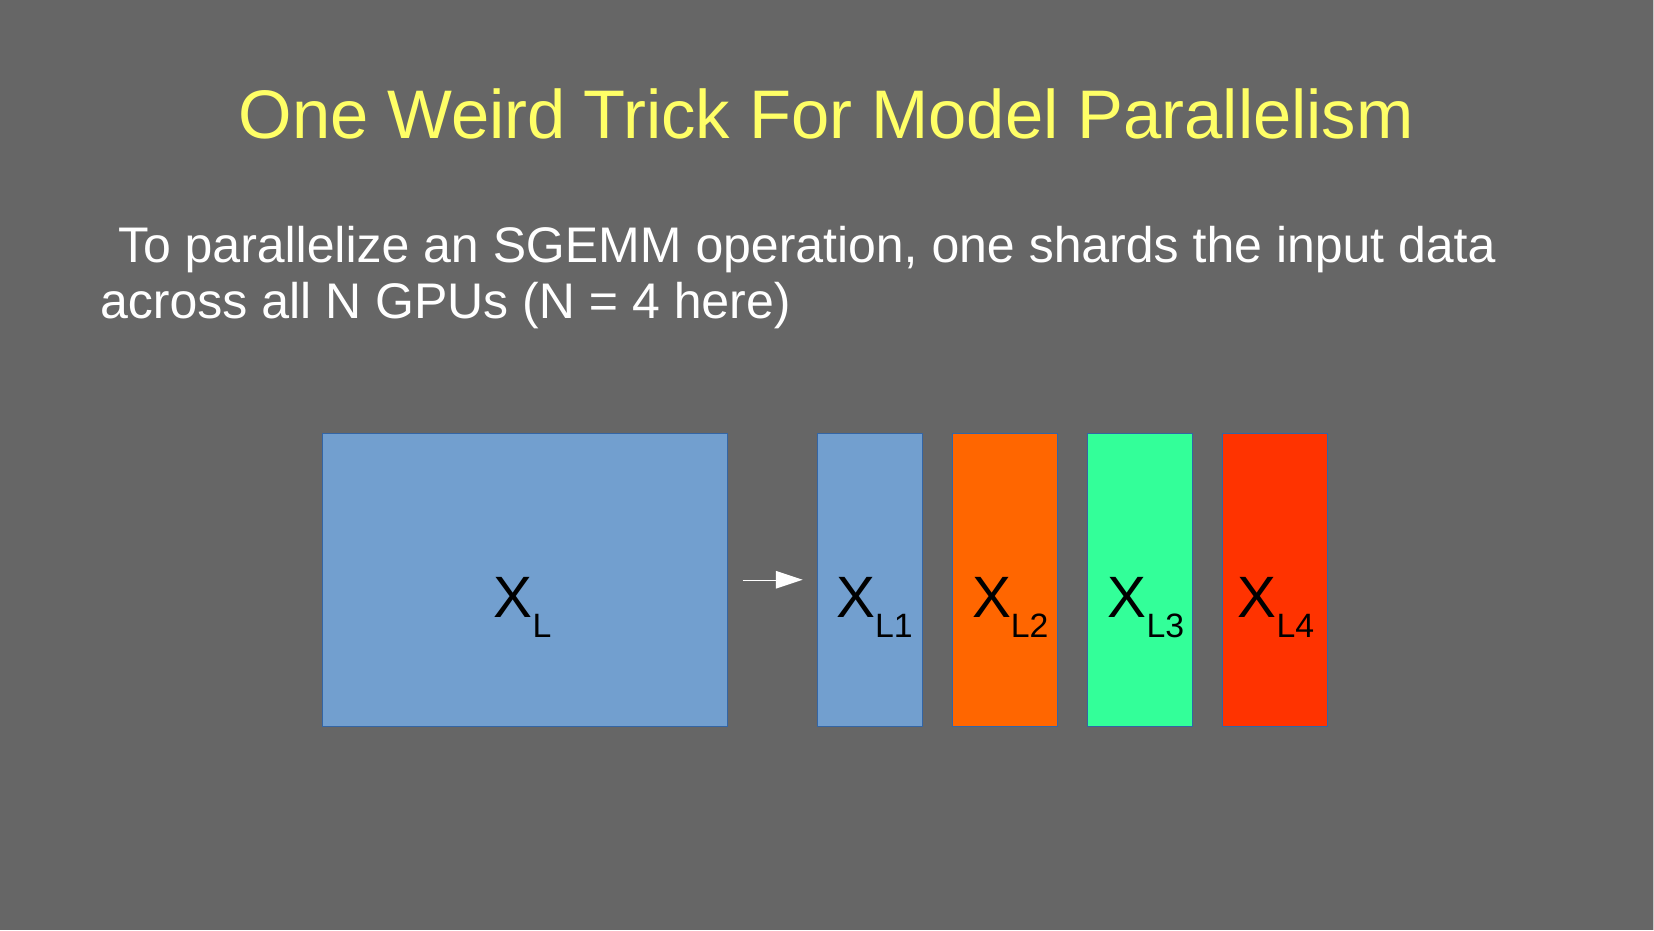

# One Weird Trick For Model Parallelism
To parallelize an SGEMM operation, one shards the input data across all N GPUs (N = 4 here)
W1
XL
XL1
XL2
XL3
XL4